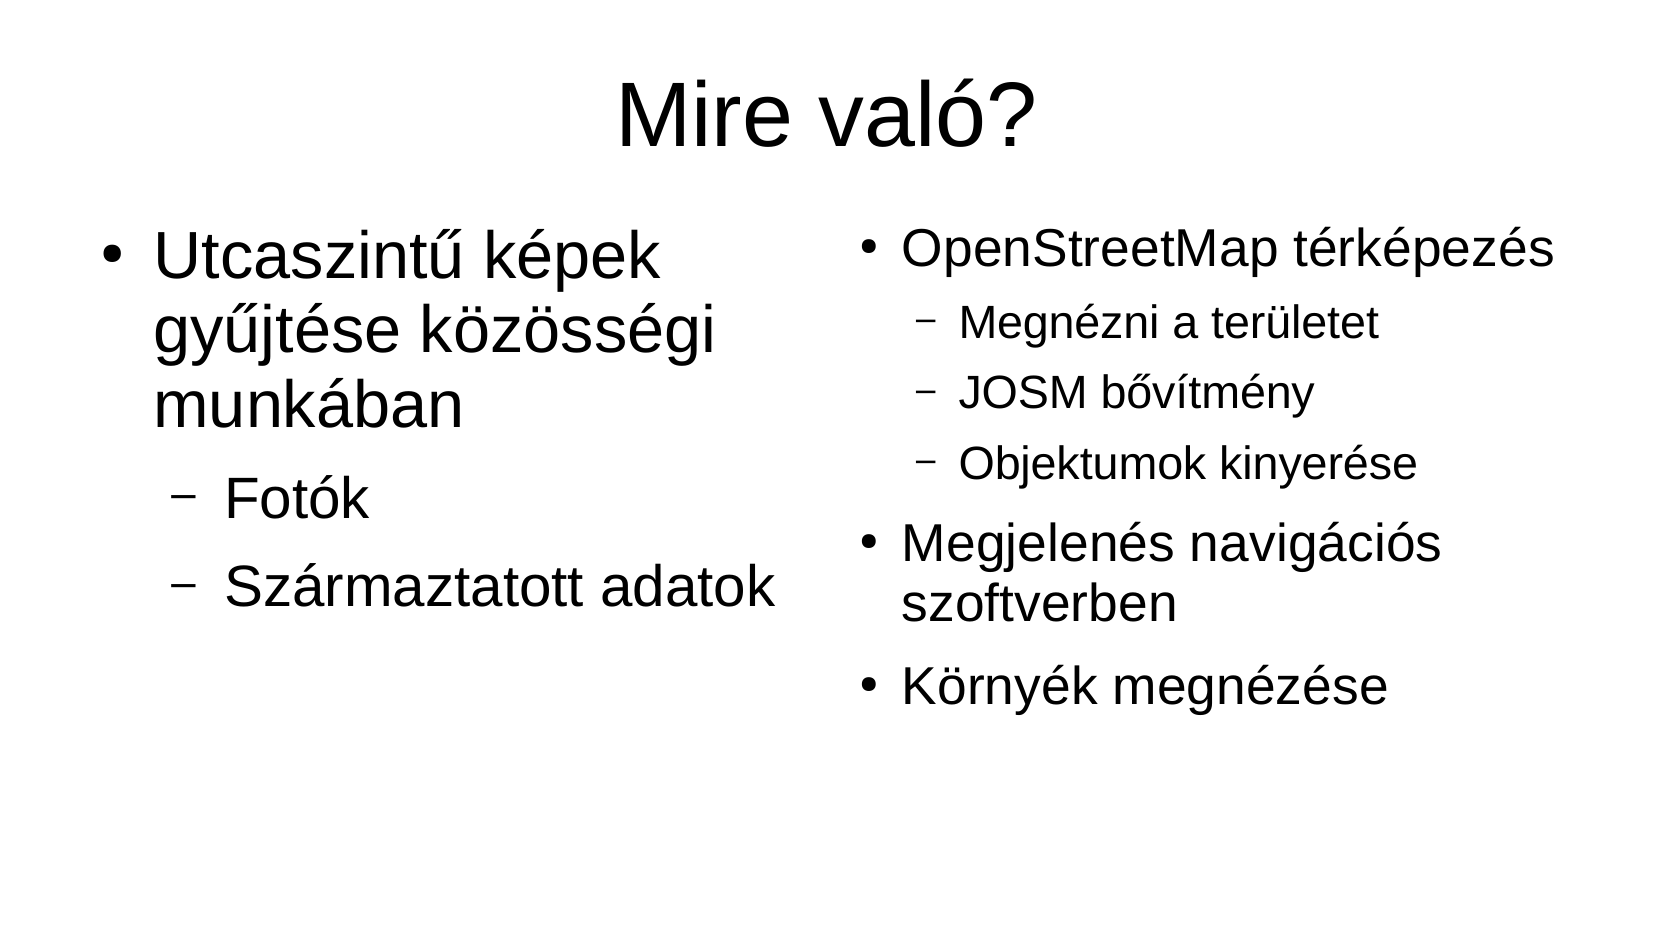

# Mire való?
Utcaszintű képek gyűjtése közösségi munkában
Fotók
Származtatott adatok
OpenStreetMap térképezés
Megnézni a területet
JOSM bővítmény
Objektumok kinyerése
Megjelenés navigációs szoftverben
Környék megnézése